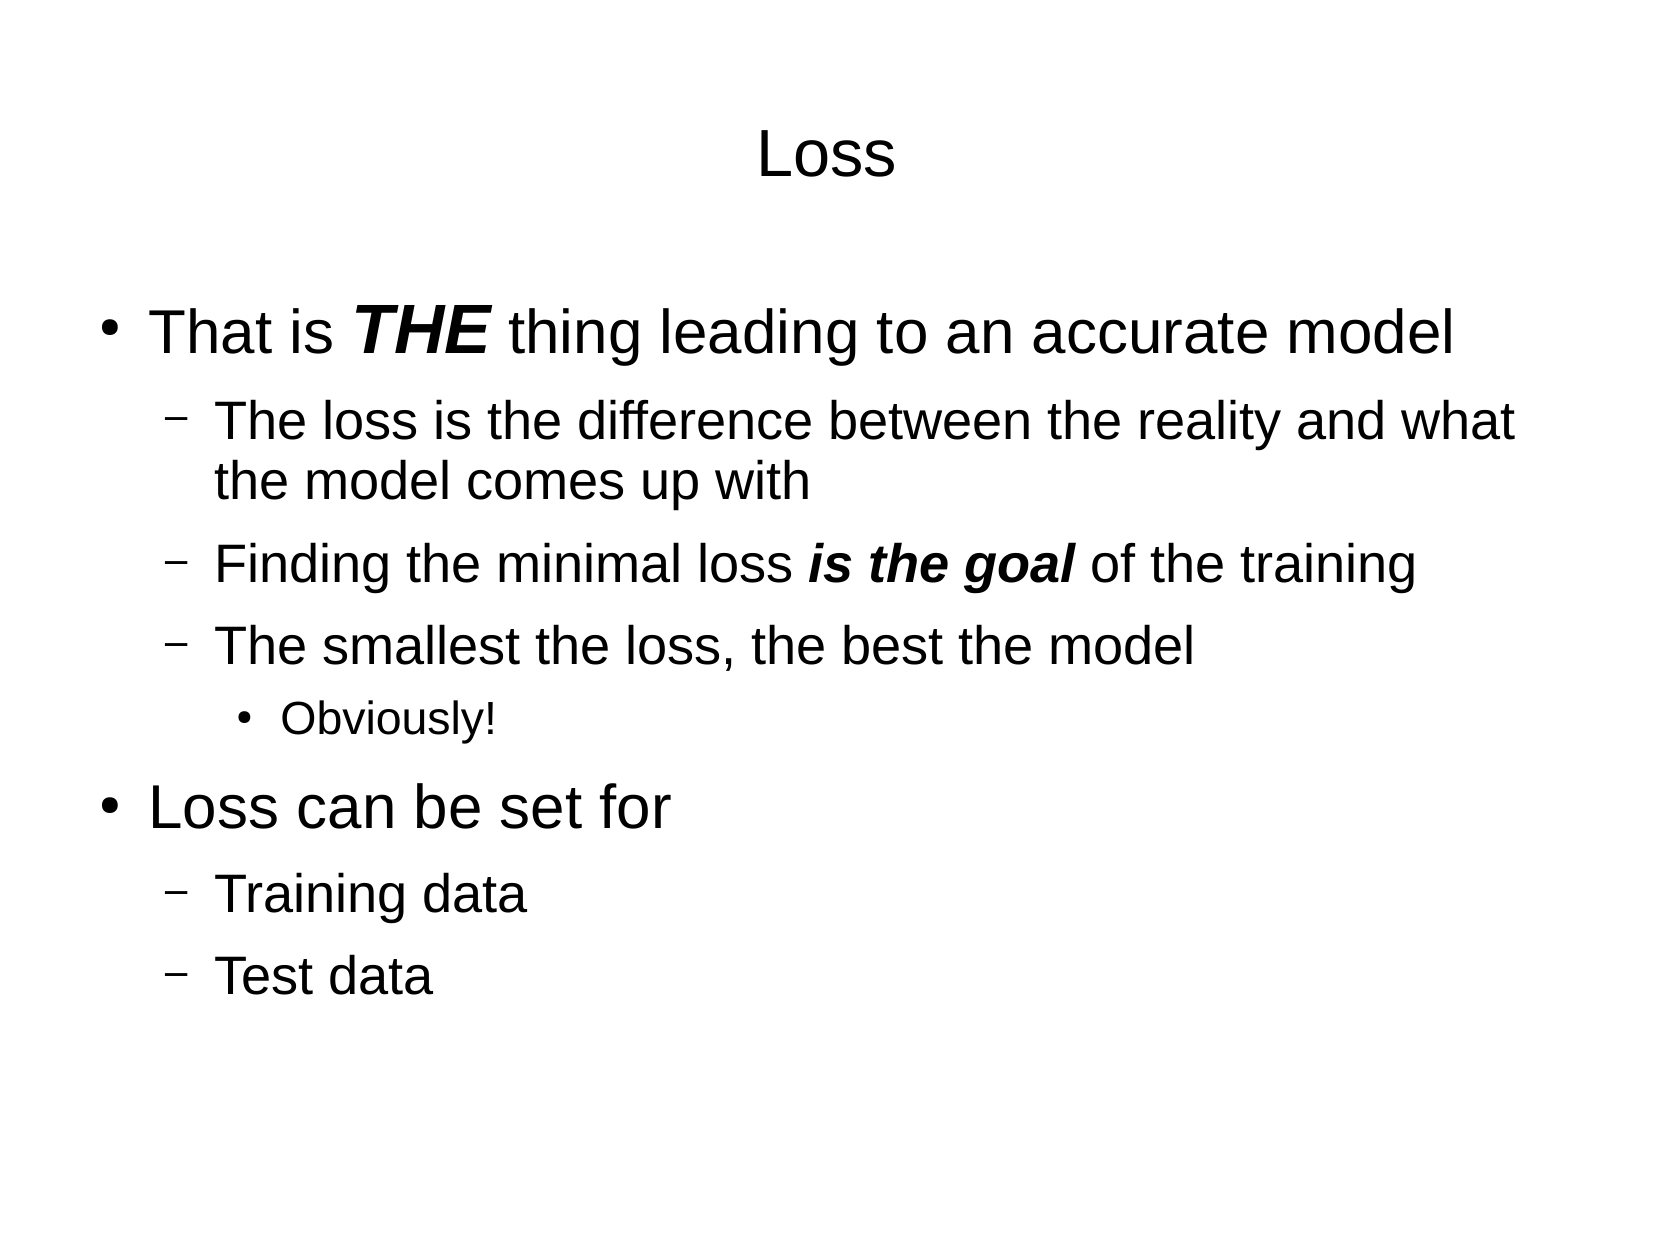

# Loss
That is THE thing leading to an accurate model
The loss is the difference between the reality and what the model comes up with
Finding the minimal loss is the goal of the training
The smallest the loss, the best the model
Obviously!
Loss can be set for
Training data
Test data